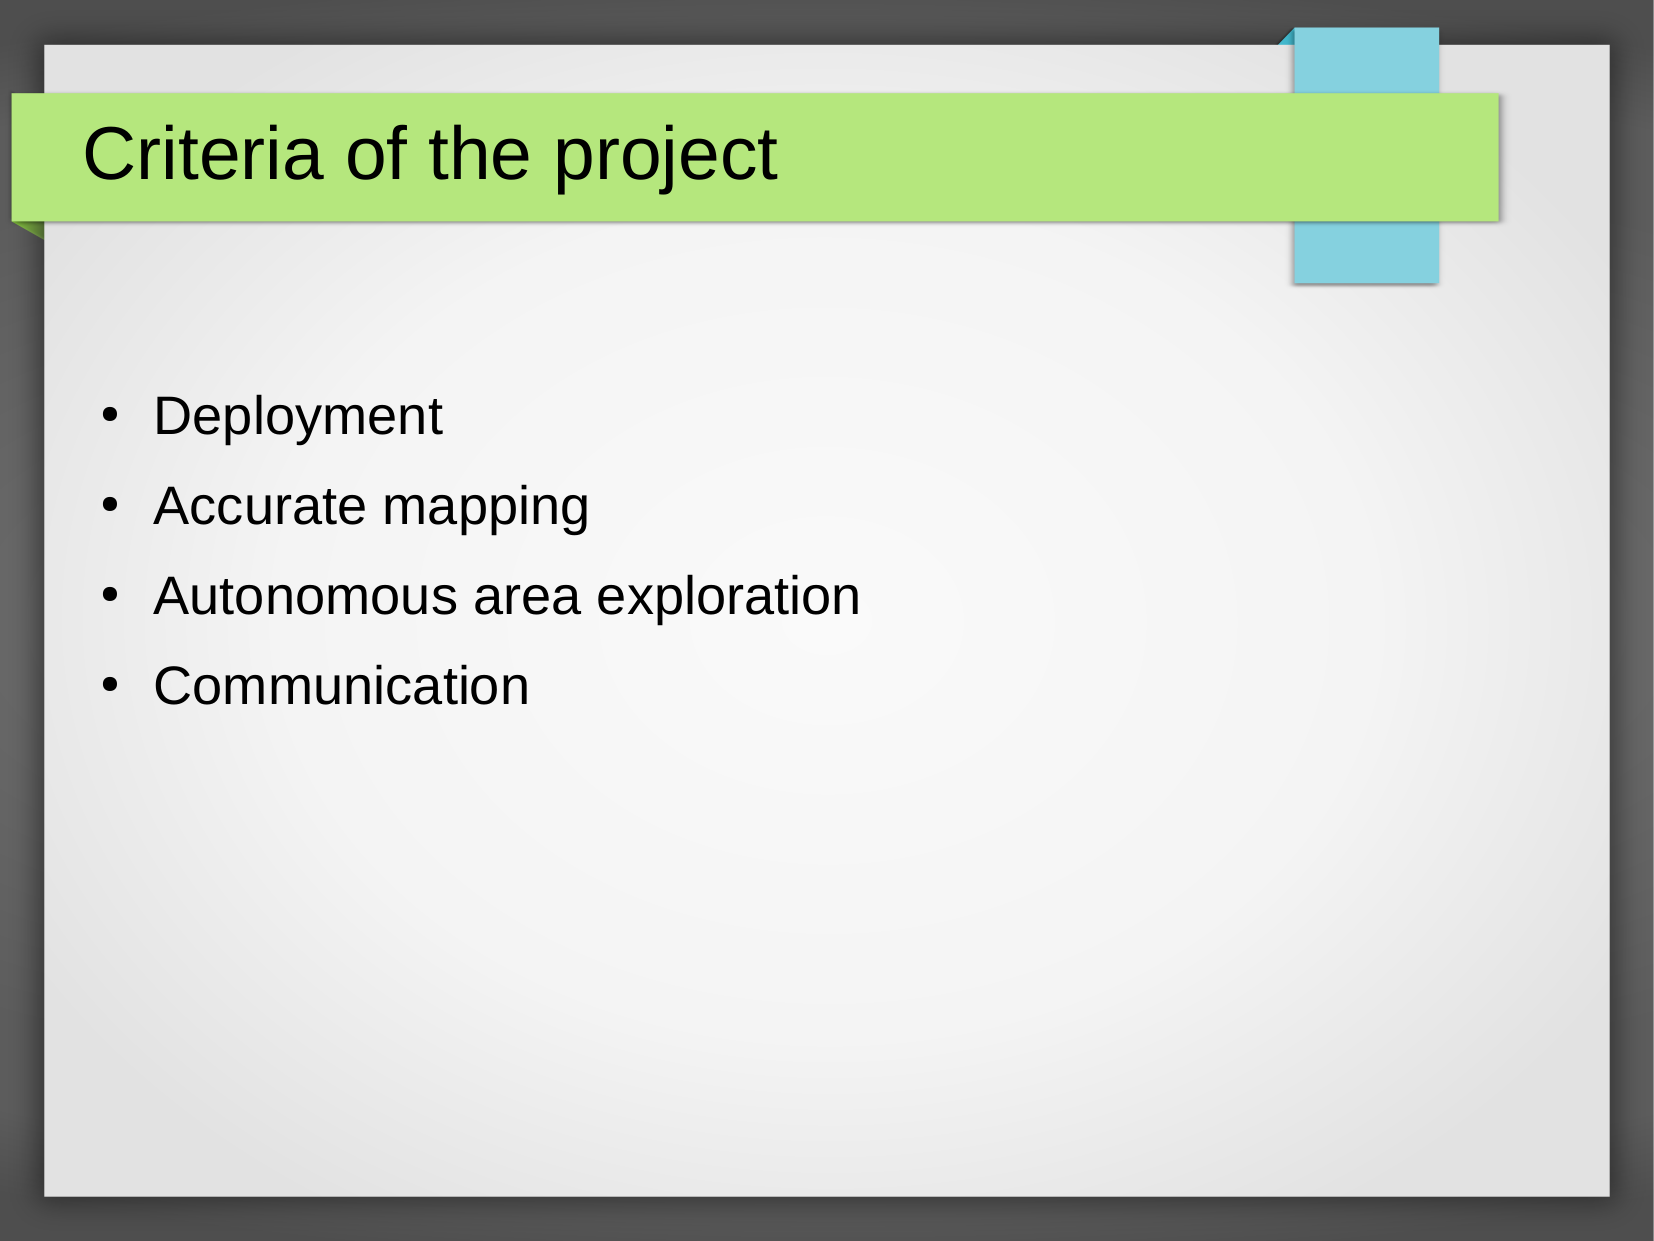

# Criteria of the project
Deployment
Accurate mapping
Autonomous area exploration
Communication